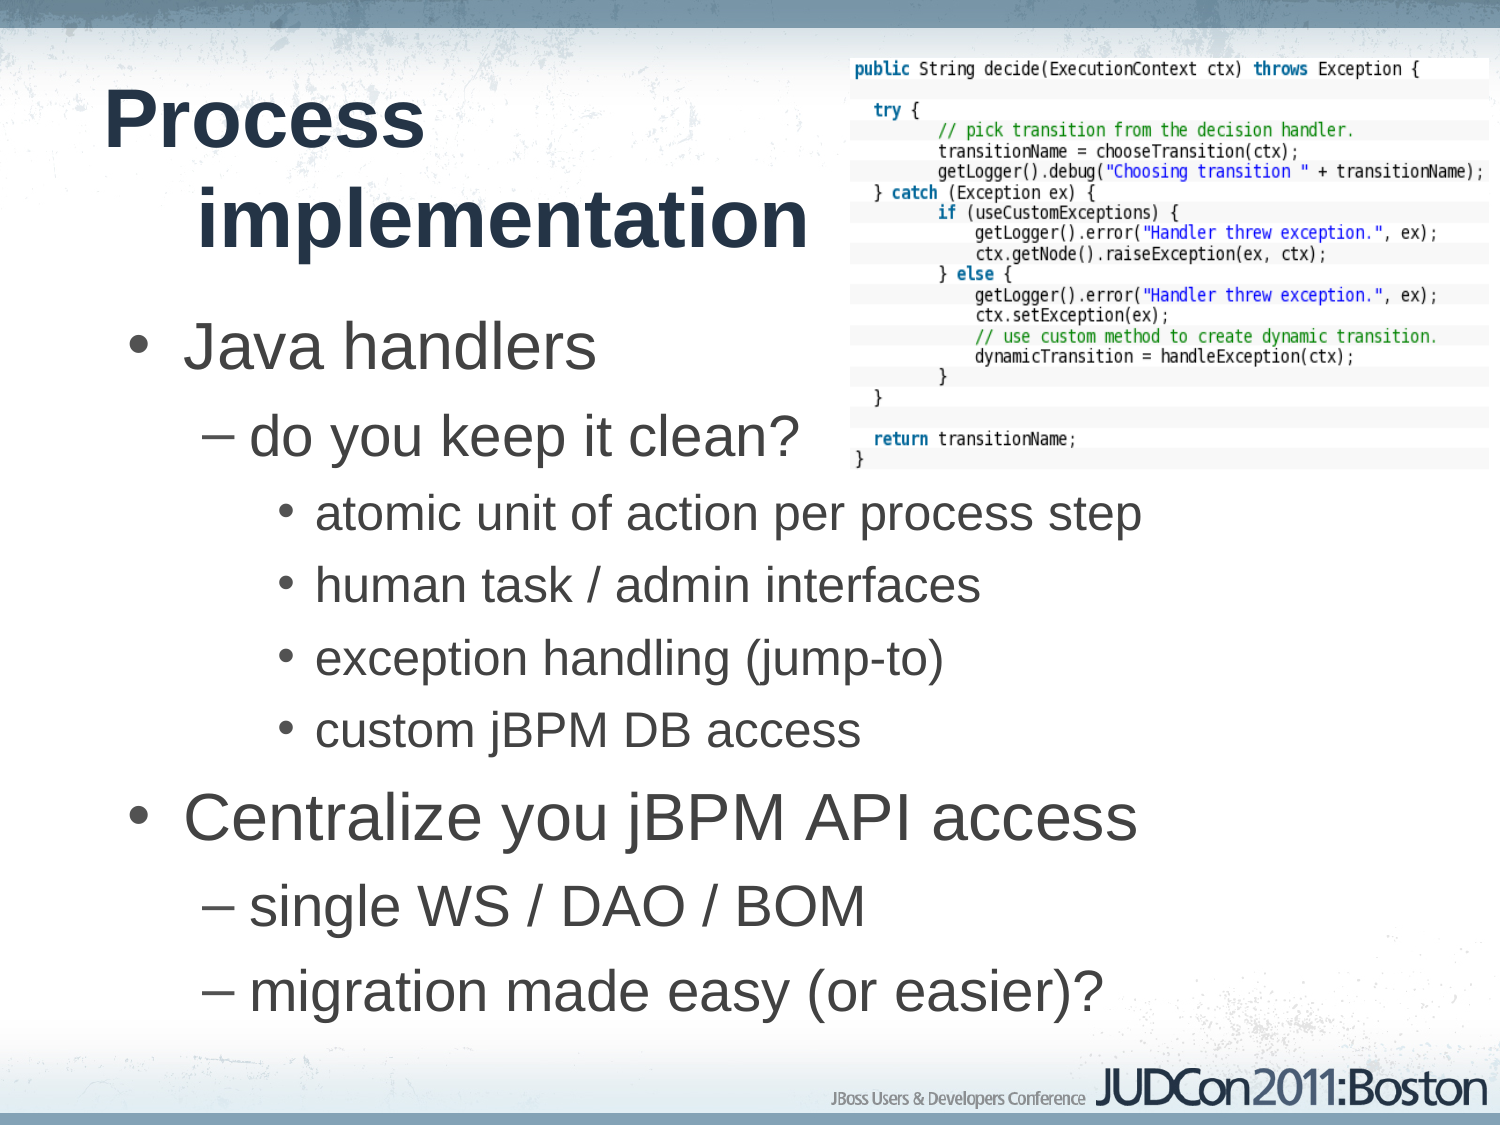

# Process implementation
Java handlers
do you keep it clean?
atomic unit of action per process step
human task / admin interfaces
exception handling (jump-to)
custom jBPM DB access
Centralize you jBPM API access
single WS / DAO / BOM
migration made easy (or easier)?